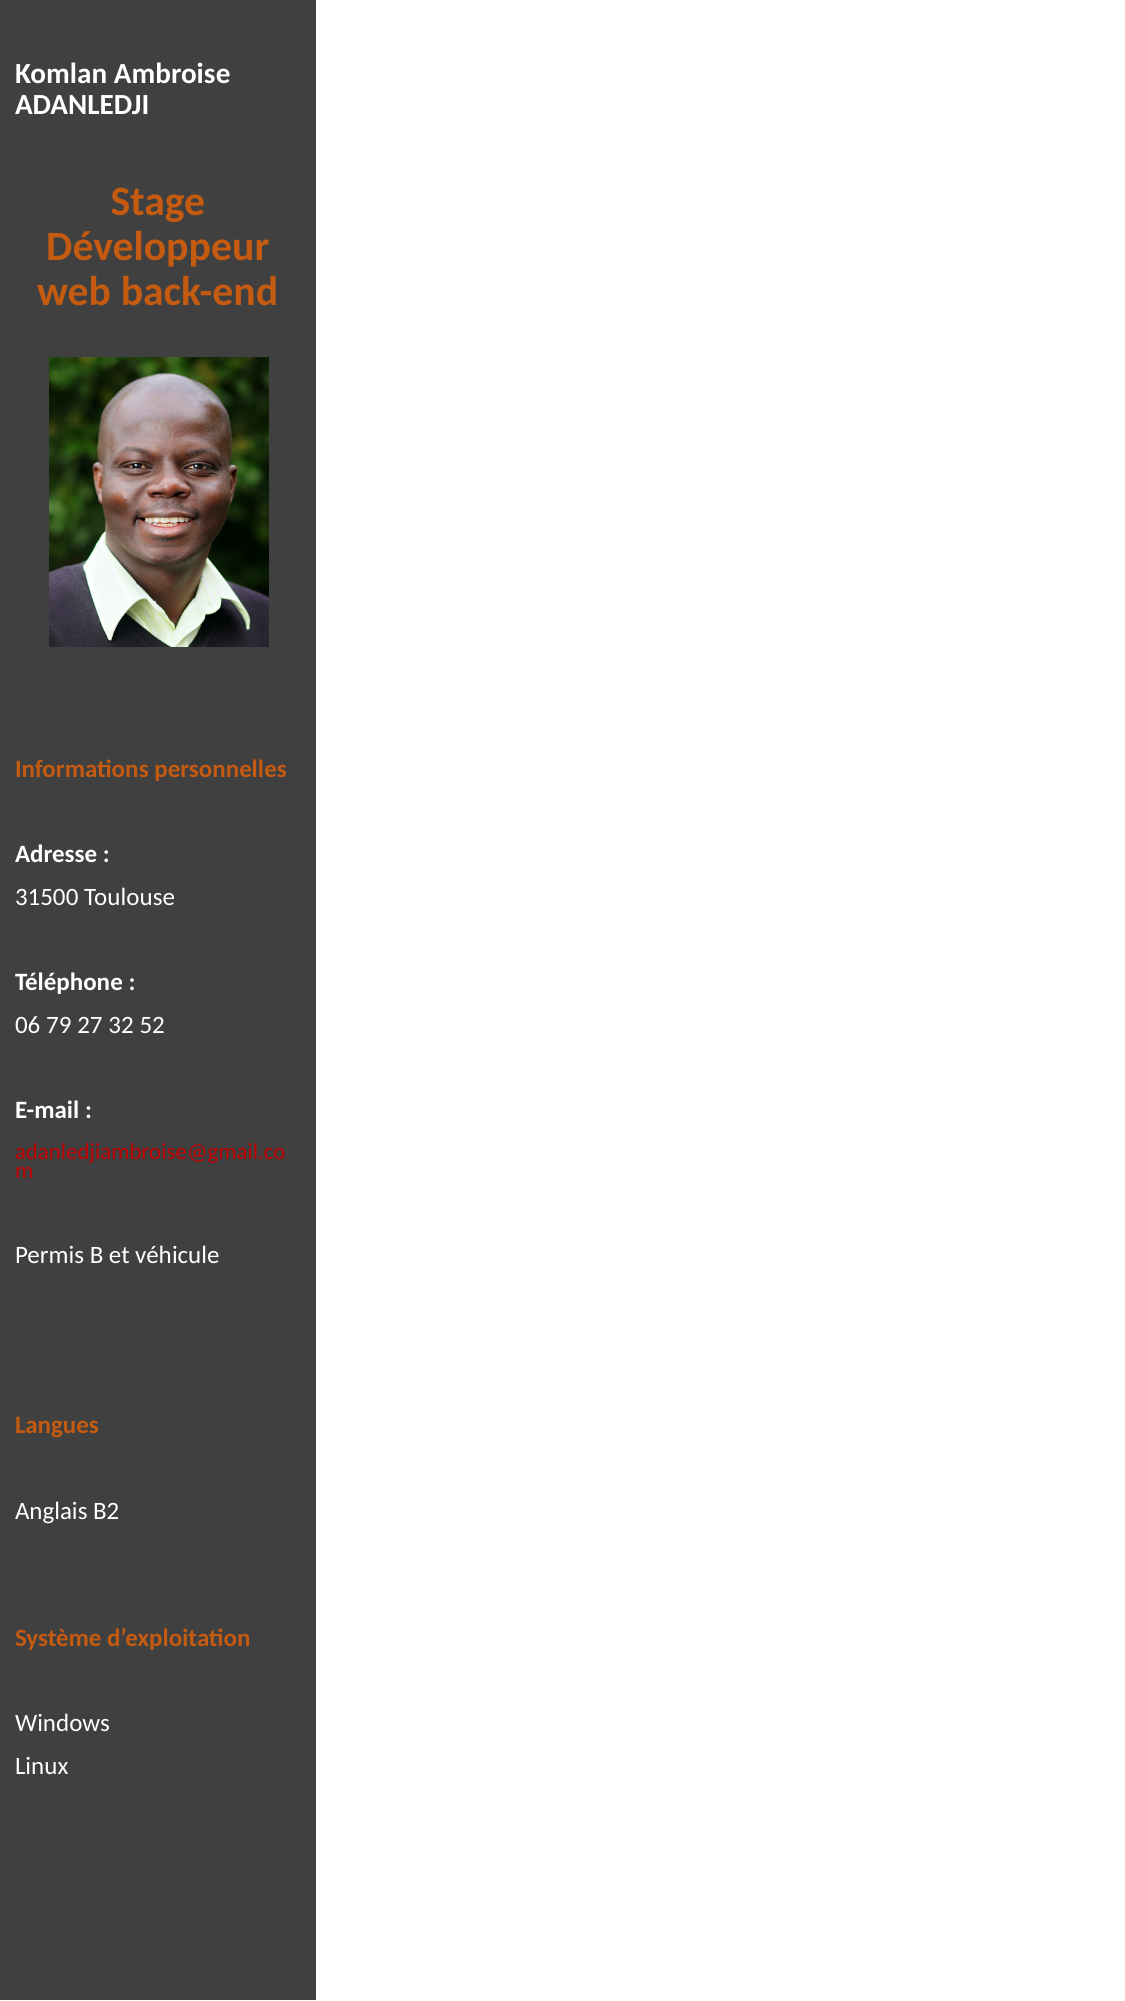

# Komlan Ambroise ADANLEDJI
Stage Développeur web back-end
Informations personnelles
Adresse :
31500 Toulouse
Téléphone :
06 79 27 32 52
E-mail :
adanledjiambroise@gmail.com
Permis B et véhicule
Langues
Anglais B2
Système d’exploitation
Windows
Linux